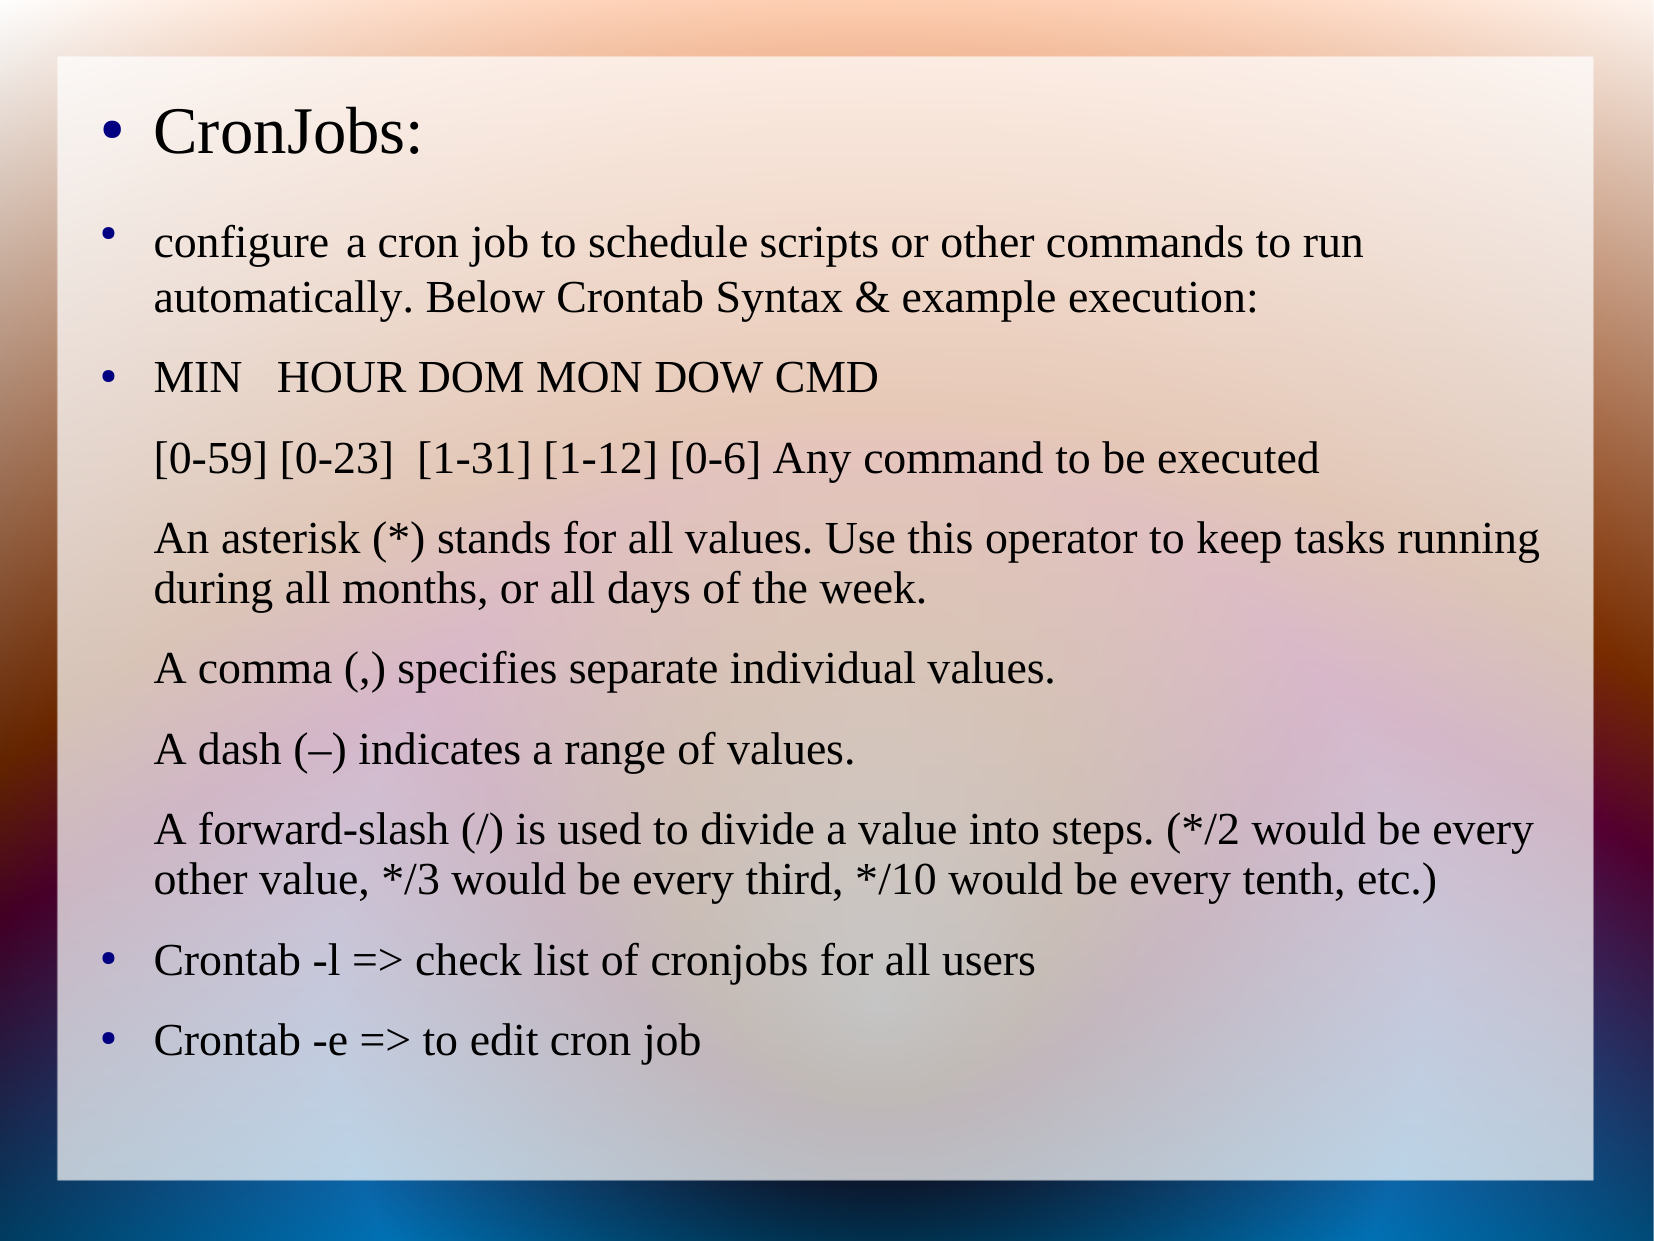

#
CronJobs:
configure a cron job to schedule scripts or other commands to run automatically. Below Crontab Syntax & example execution:
MIN HOUR DOM MON DOW CMD
[0-59] [0-23] [1-31] [1-12] [0-6] Any command to be executed
An asterisk (*) stands for all values. Use this operator to keep tasks running during all months, or all days of the week.
A comma (,) specifies separate individual values.
A dash (–) indicates a range of values.
A forward-slash (/) is used to divide a value into steps. (*/2 would be every other value, */3 would be every third, */10 would be every tenth, etc.)
Crontab -l => check list of cronjobs for all users
Crontab -e => to edit cron job